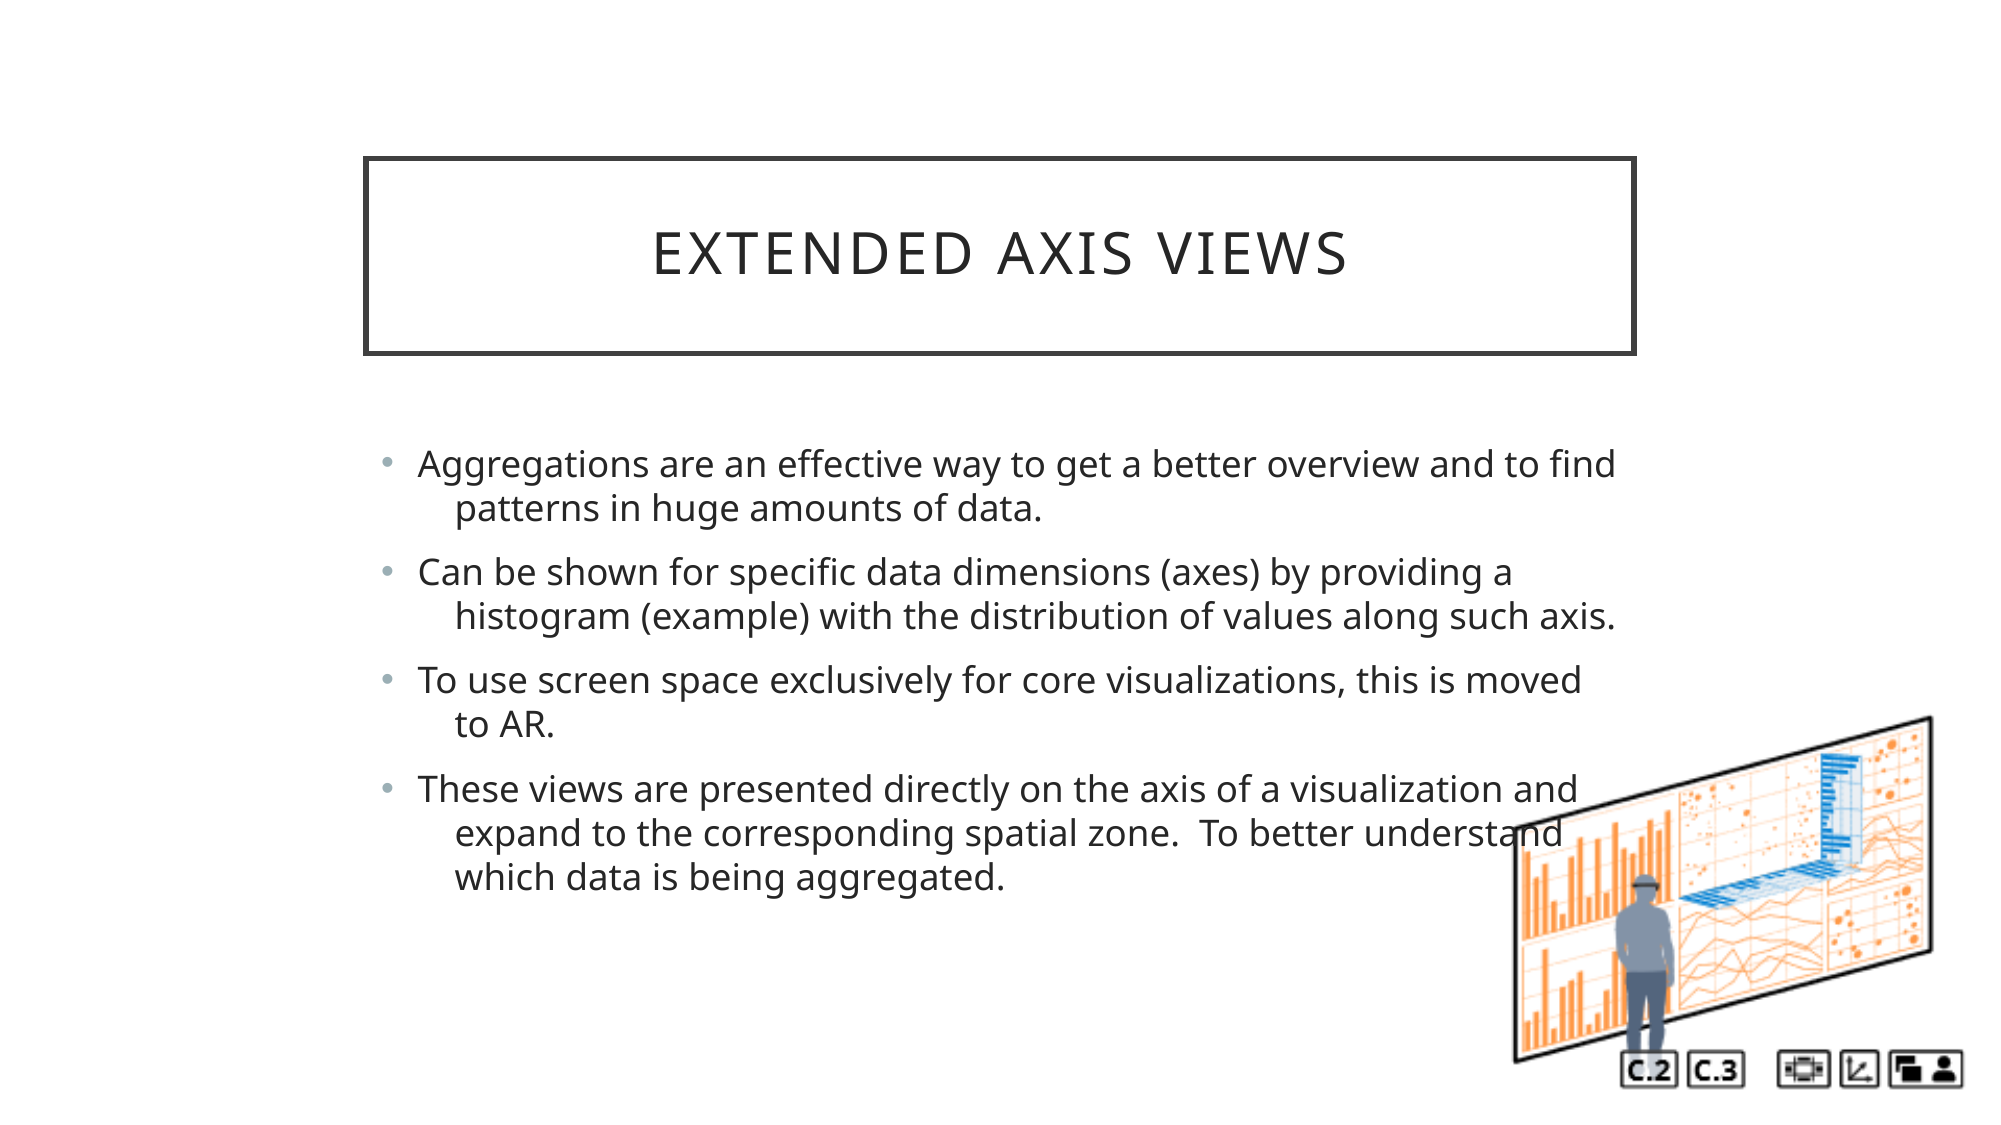

# Extended axis views
Aggregations are an effective way to get a better overview and to find patterns in huge amounts of data.
Can be shown for specific data dimensions (axes) by providing a histogram (example) with the distribution of values along such axis.
To use screen space exclusively for core visualizations, this is moved to AR.
These views are presented directly on the axis of a visualization and expand to the corresponding spatial zone. To better understand which data is being aggregated.